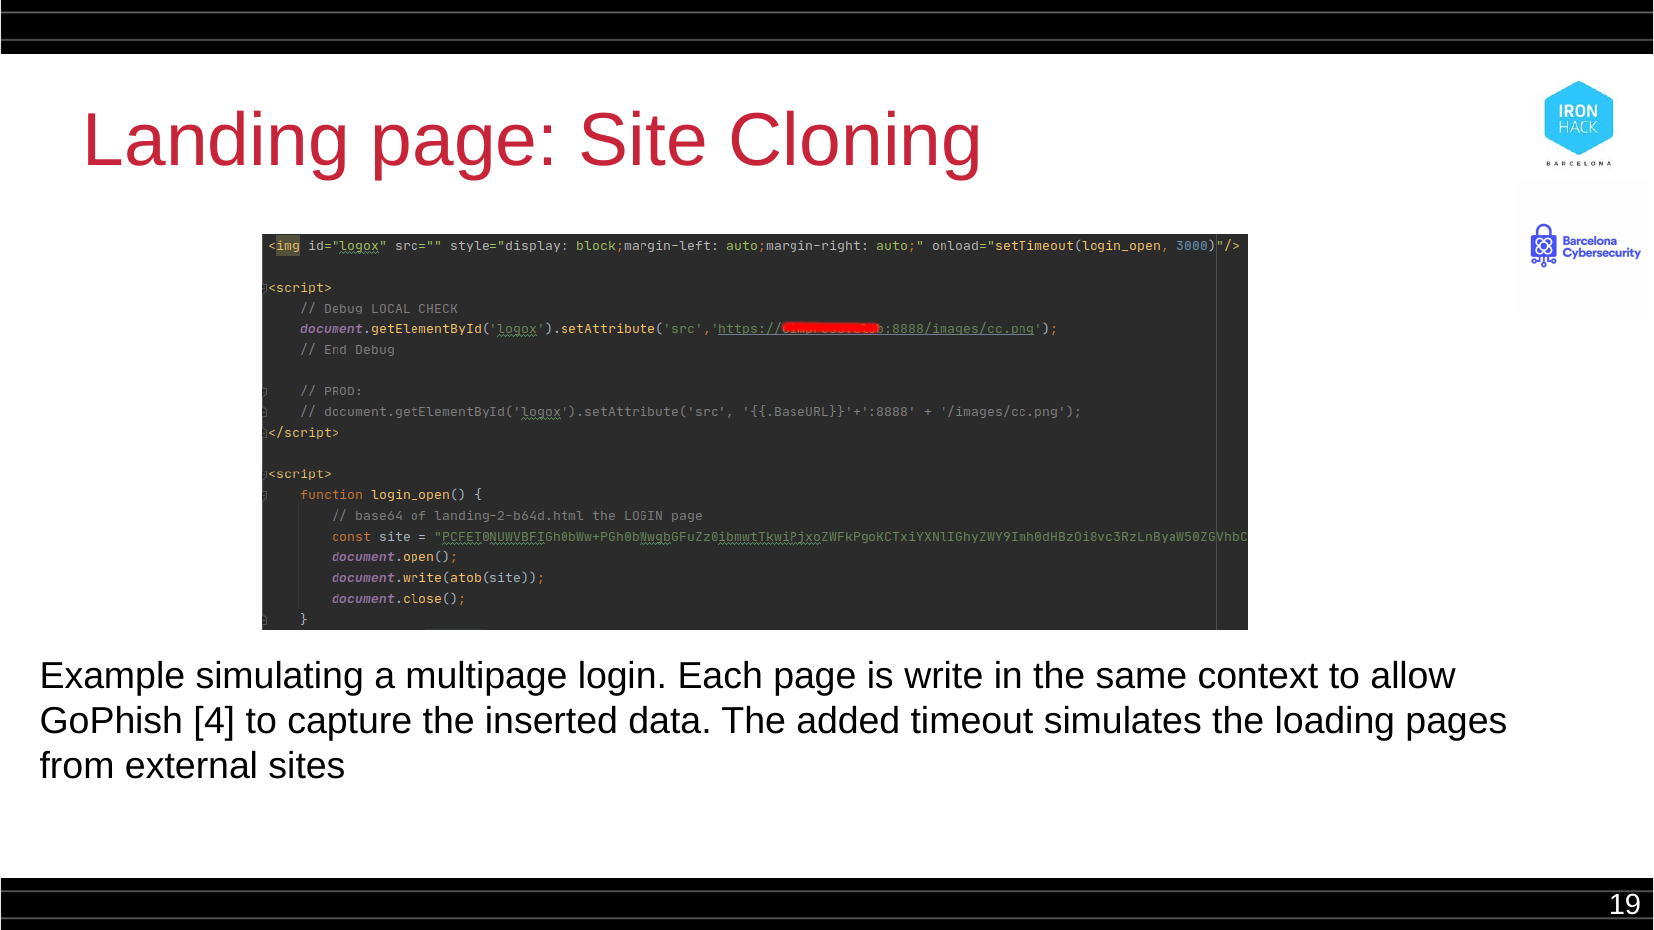

Landing page: Site Cloning
Example simulating a multipage login. Each page is write in the same context to allow GoPhish [4] to capture the inserted data. The added timeout simulates the loading pages from external sites